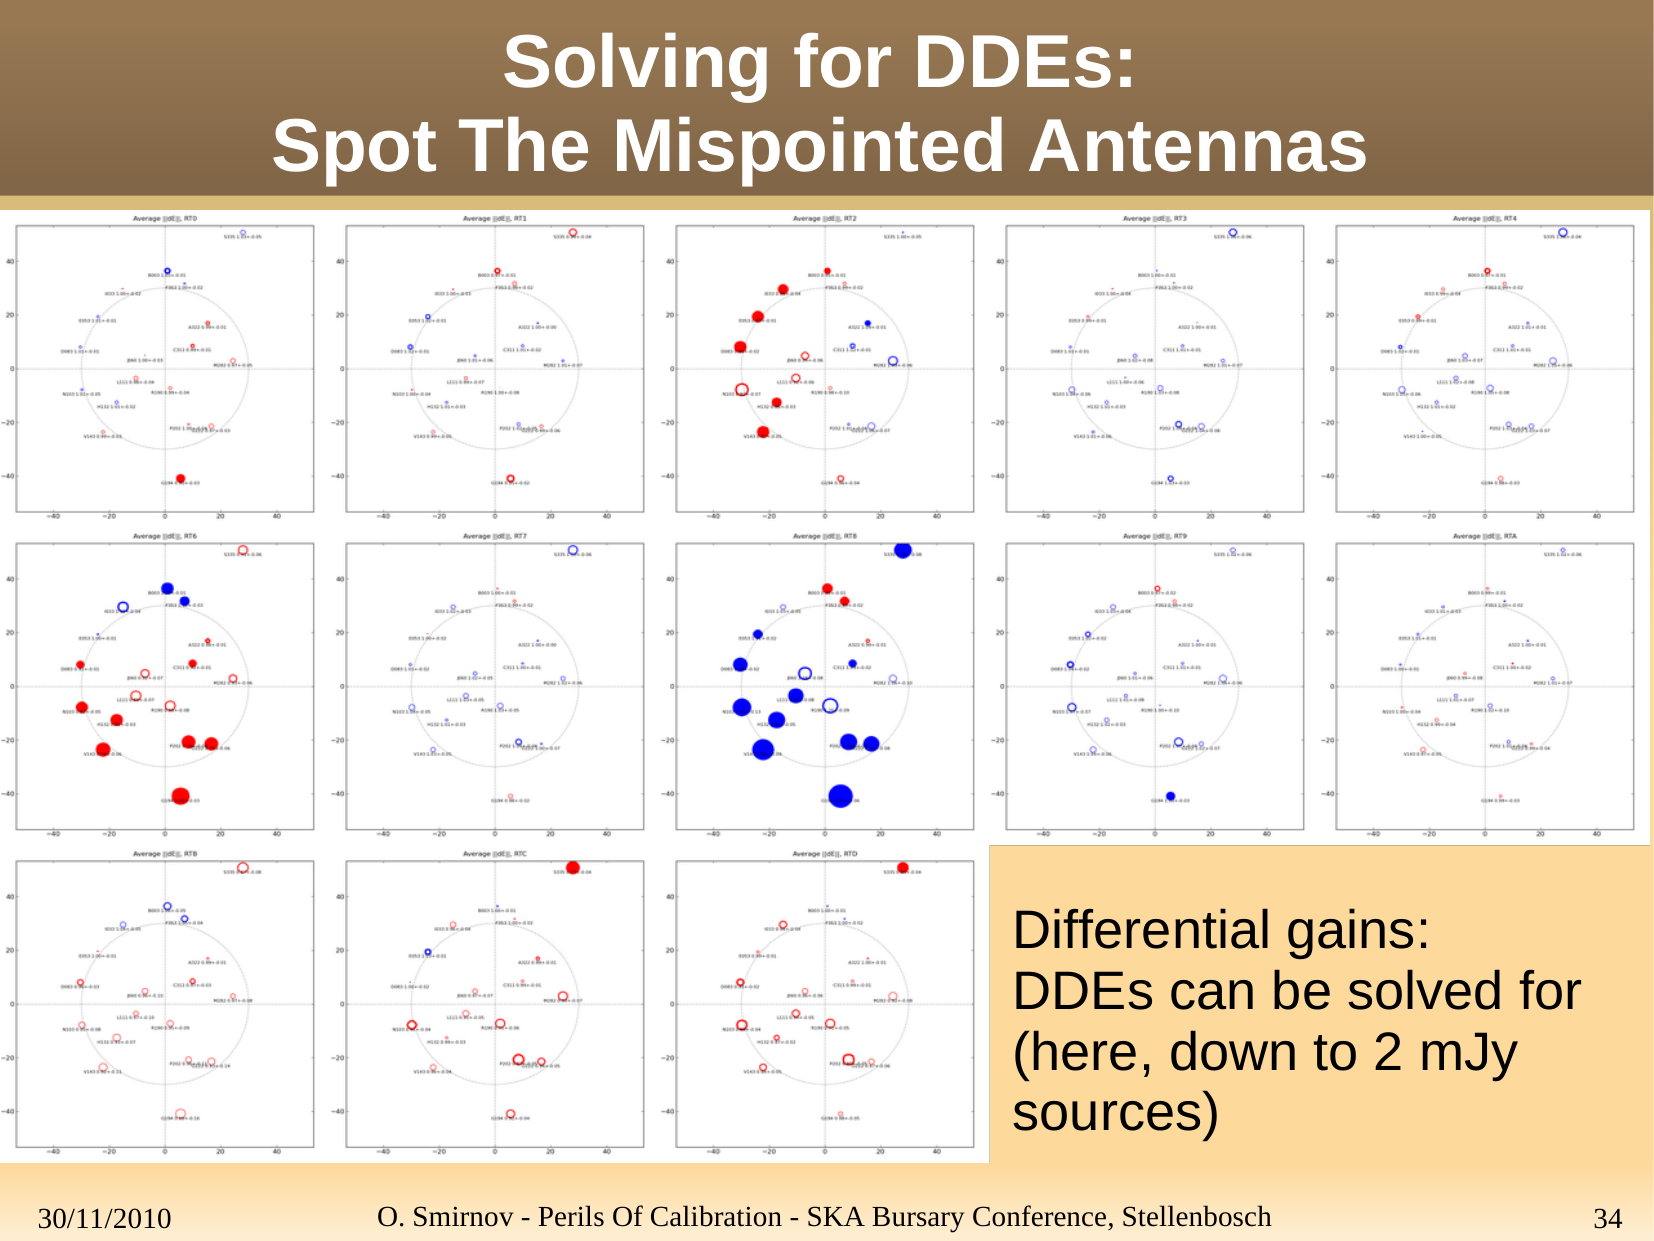

# Solving for DDEs: Spot The Mispointed Antennas
Differential gains:
DDEs can be solved for (here, down to 2 mJy sources)
O. Smirnov - Perils Of Calibration - SKA Bursary Conference, Stellenbosch
30/11/2010
34